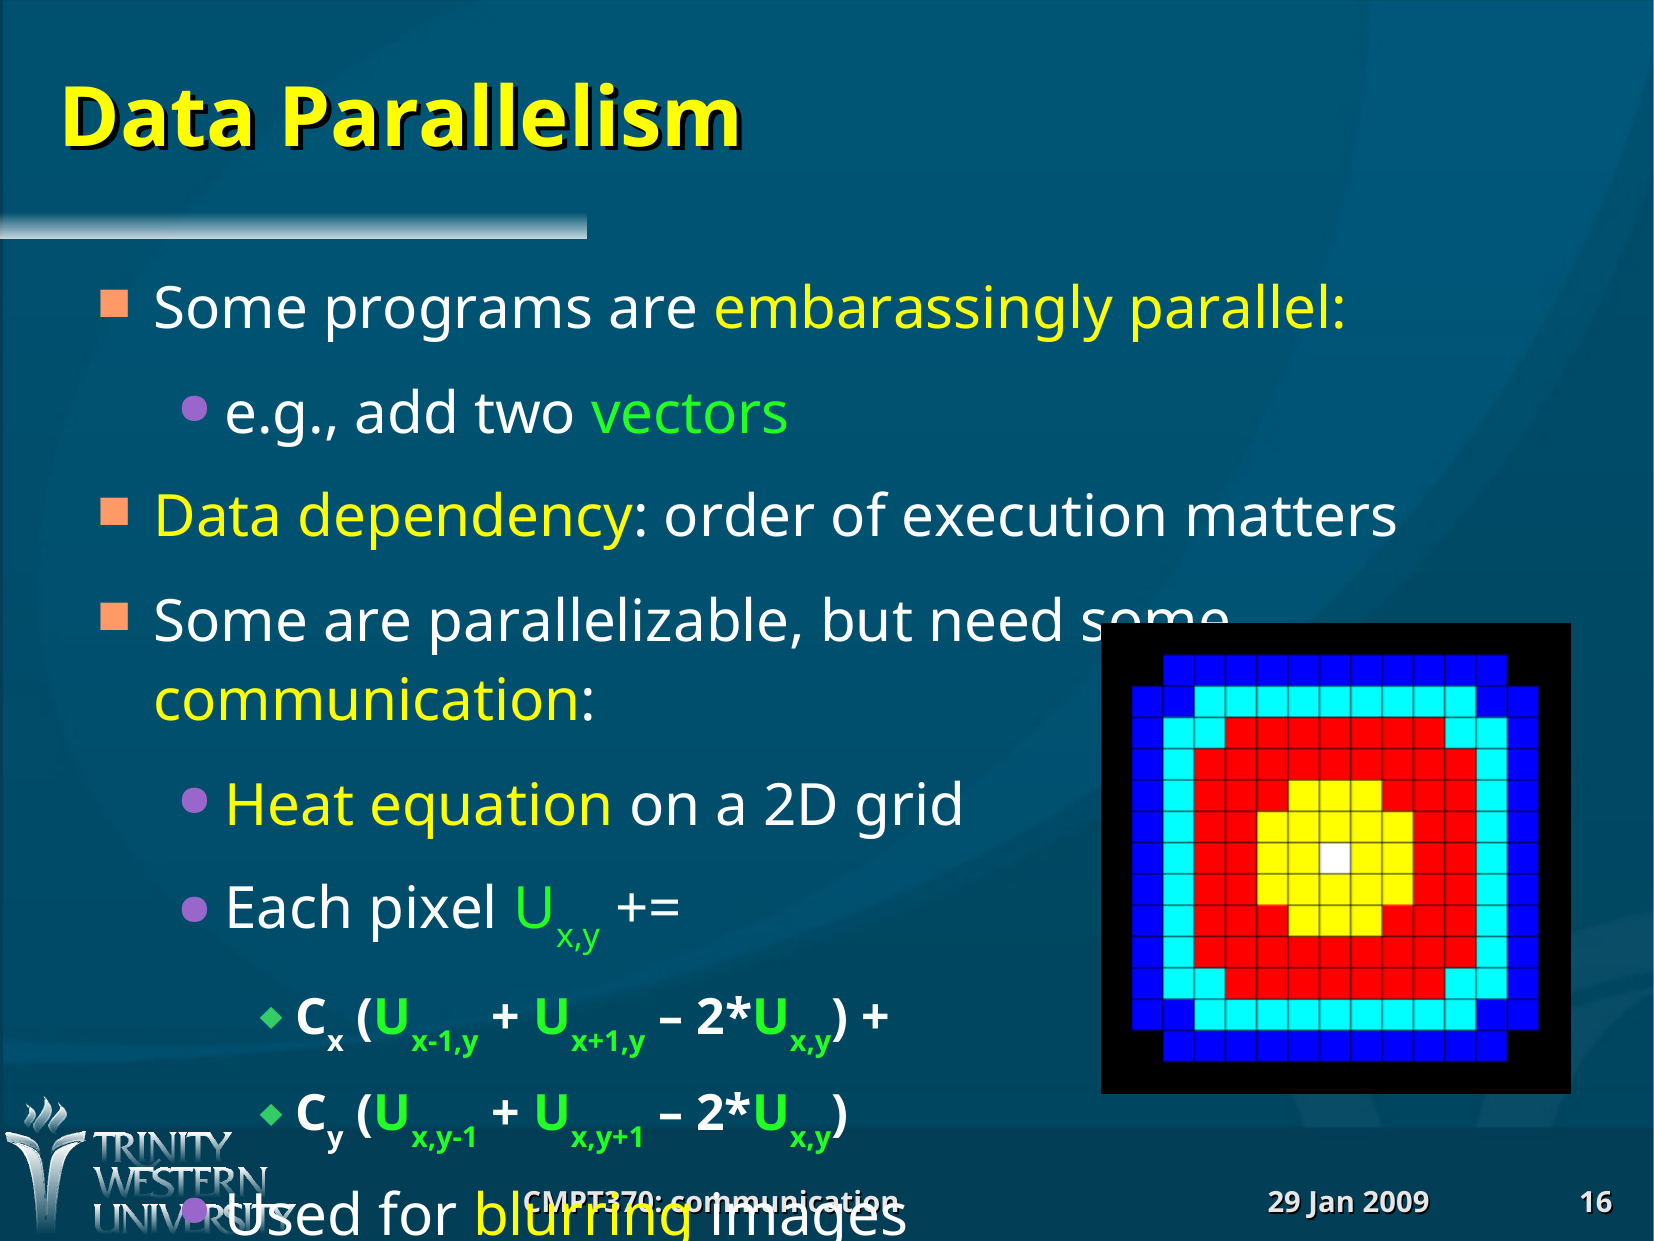

# Data Parallelism
Some programs are embarassingly parallel:
e.g., add two vectors
Data dependency: order of execution matters
Some are parallelizable, but need some communication:
Heat equation on a 2D grid
Each pixel Ux,y +=
Cx (Ux-1,y + Ux+1,y – 2*Ux,y) +
Cy (Ux,y-1 + Ux,y+1 – 2*Ux,y)
Used for blurring images
CMPT370: communication
29 Jan 2009
16